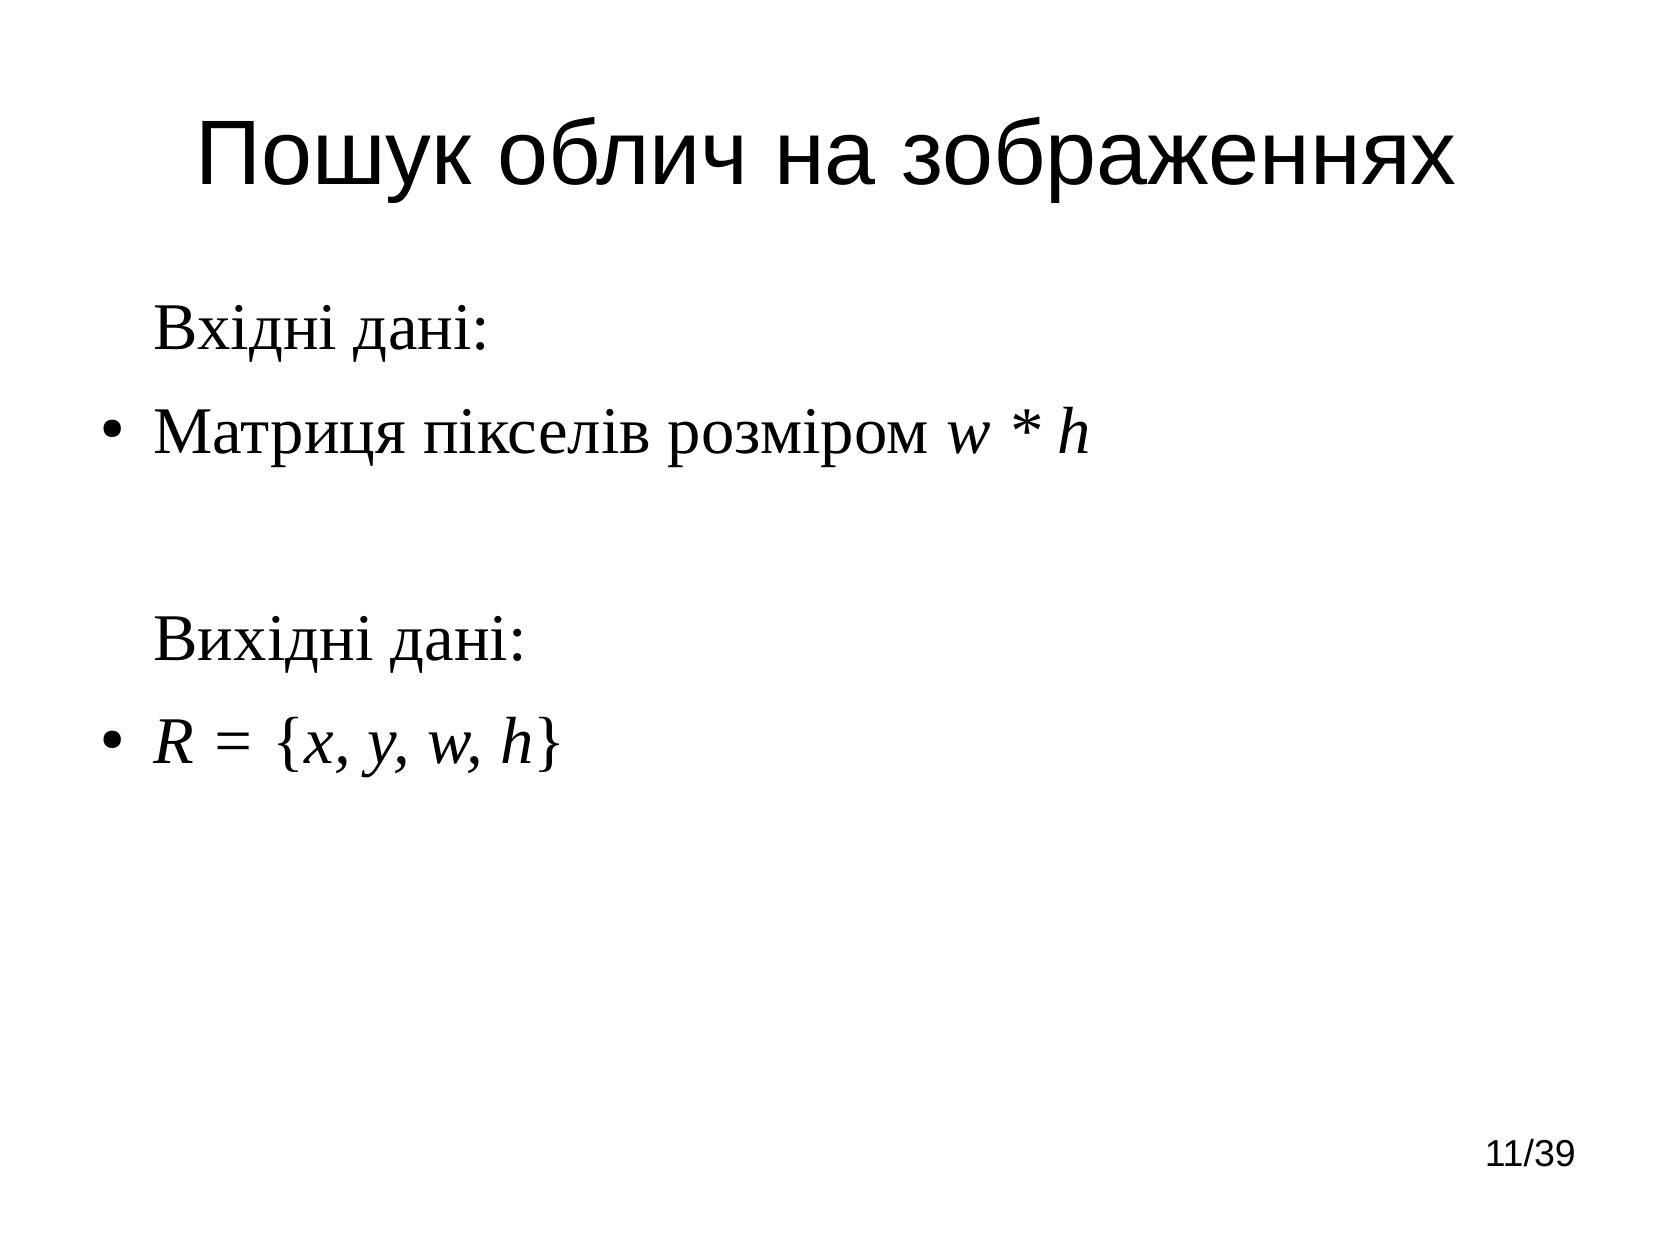

# Пошук облич на зображеннях
Вхідні дані:
Матриця пікселів розміром w * h
Вихідні дані:
R = {x, y, w, h}
11/39